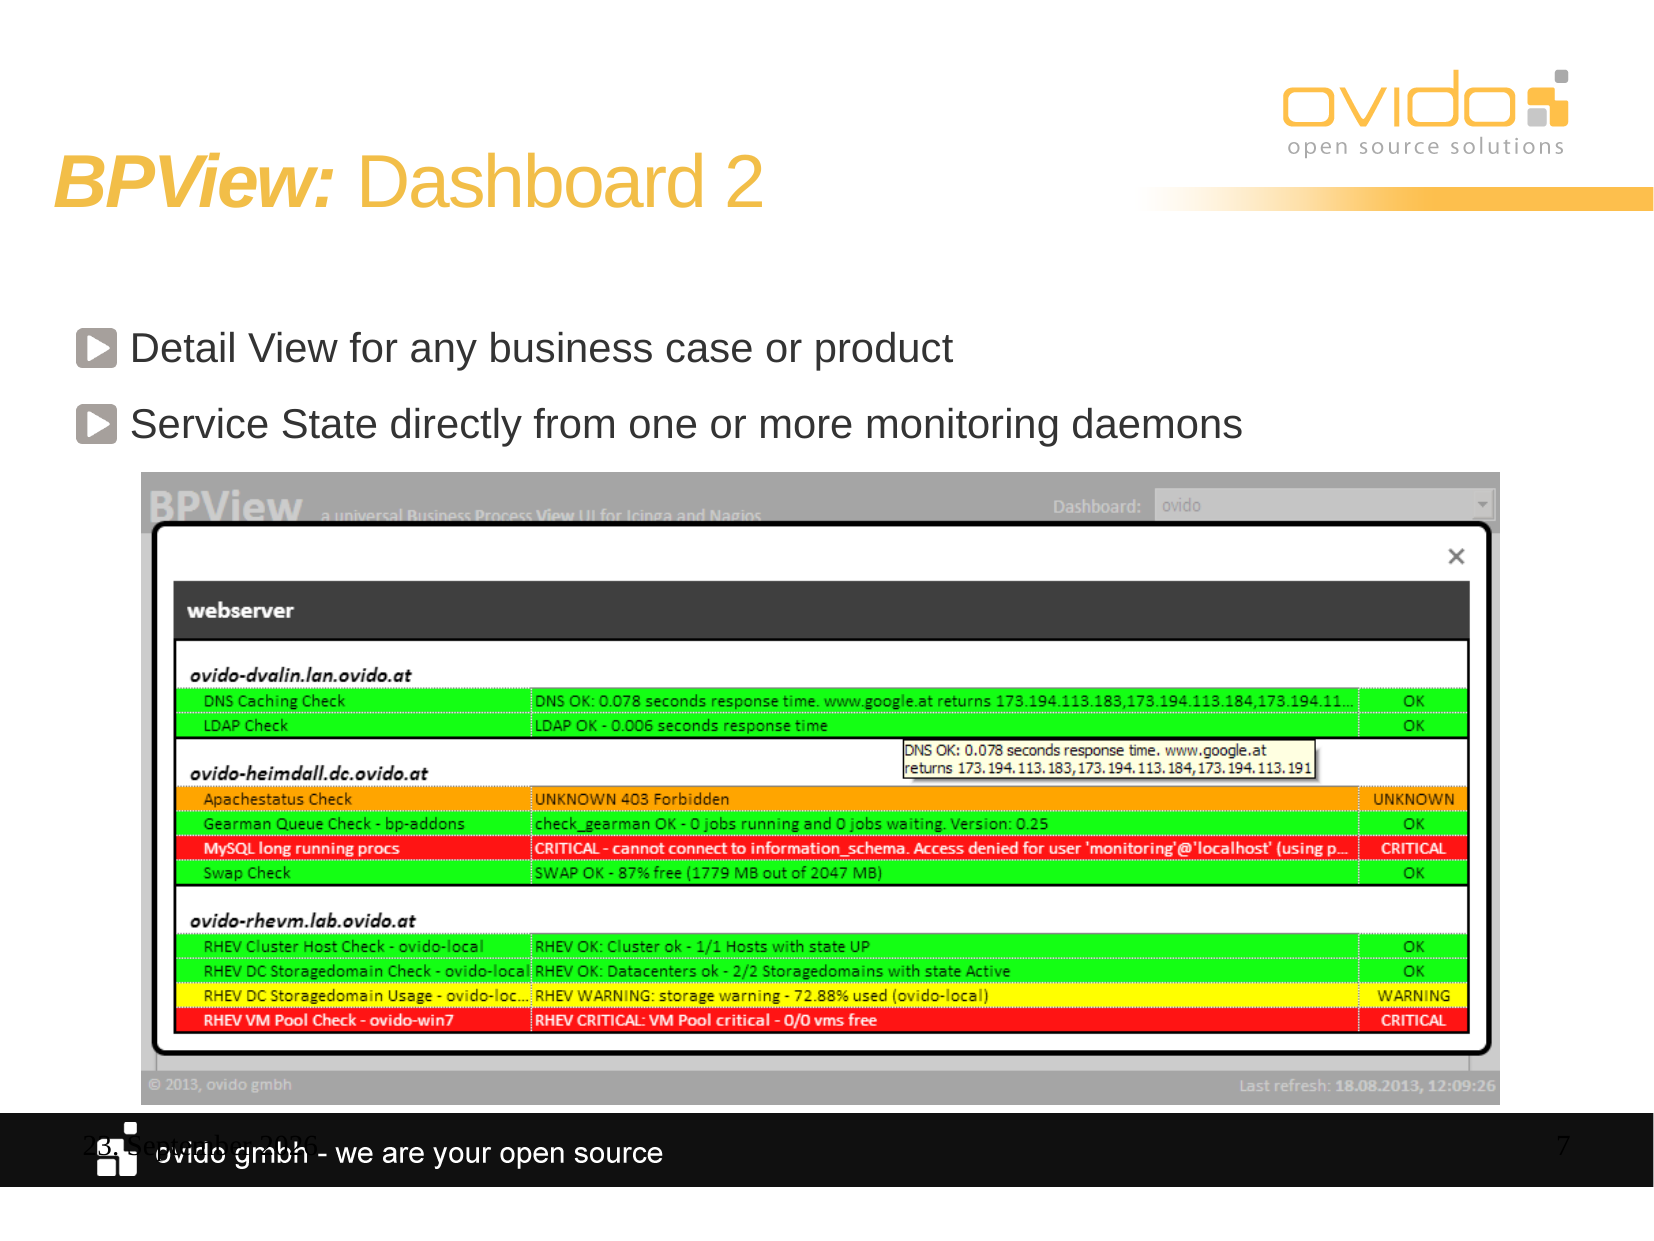

# BPView: Dashboard 2
Detail View for any business case or product
Service State directly from one or more monitoring daemons
7